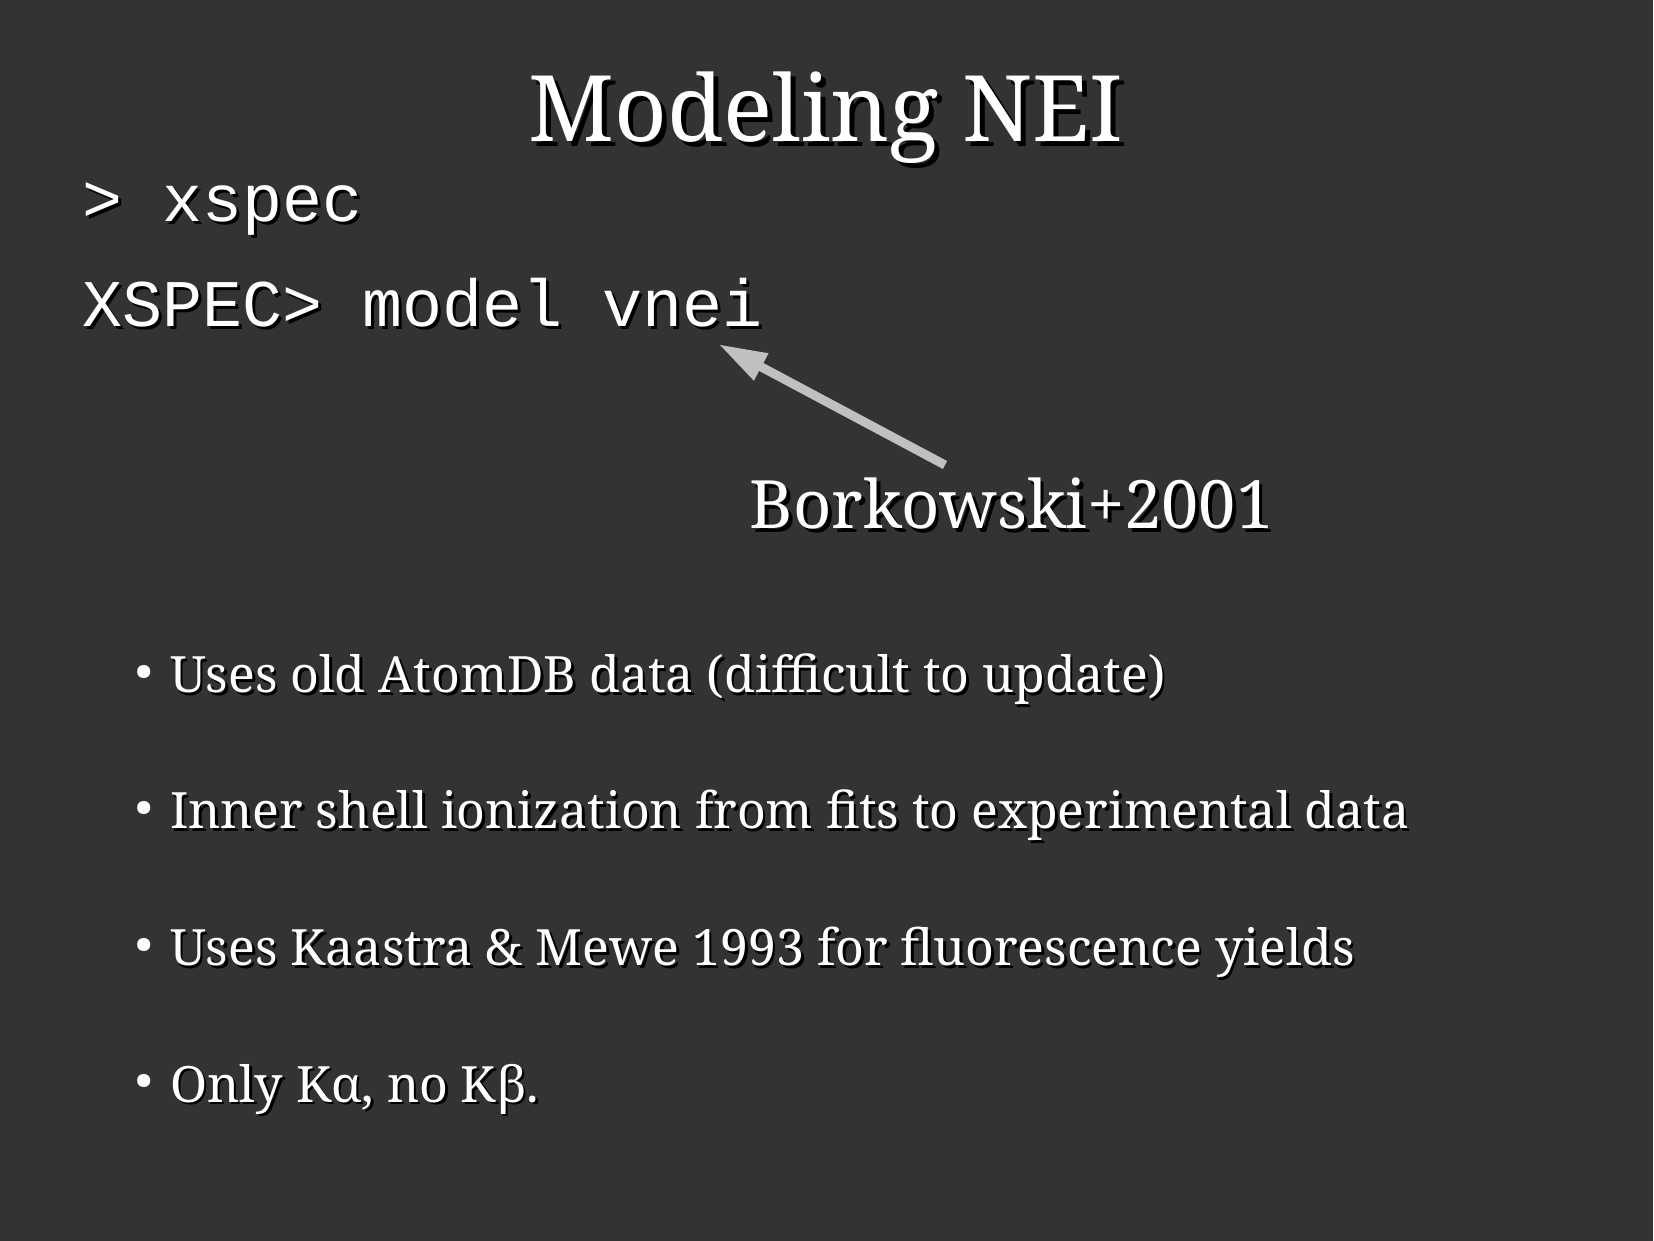

# Modeling NEI
> xspec
XSPEC> model vnei
Borkowski+2001
Uses old AtomDB data (difficult to update)
Inner shell ionization from fits to experimental data
Uses Kaastra & Mewe 1993 for fluorescence yields
Only Kα, no Kβ.